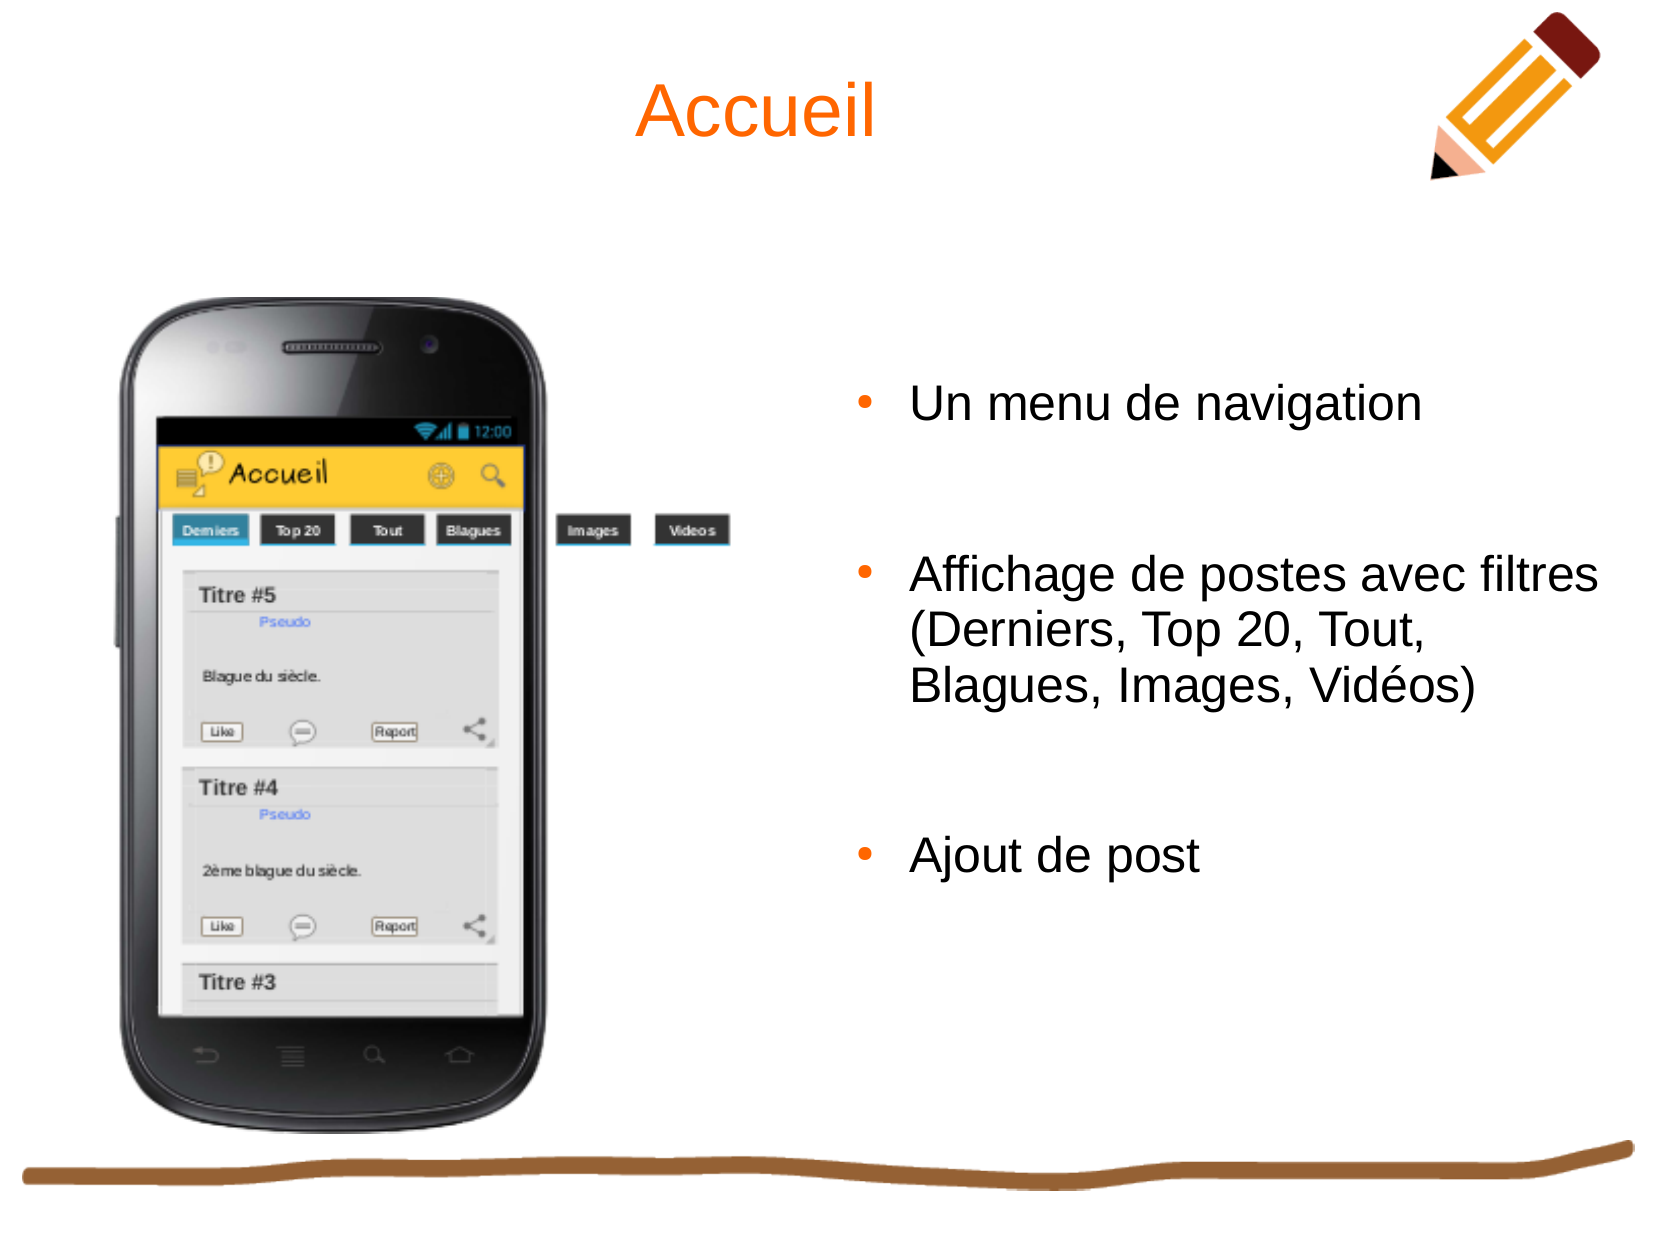

# Accueil
Un menu de navigation
Affichage de postes avec filtres (Derniers, Top 20, Tout, Blagues, Images, Vidéos)
Ajout de post